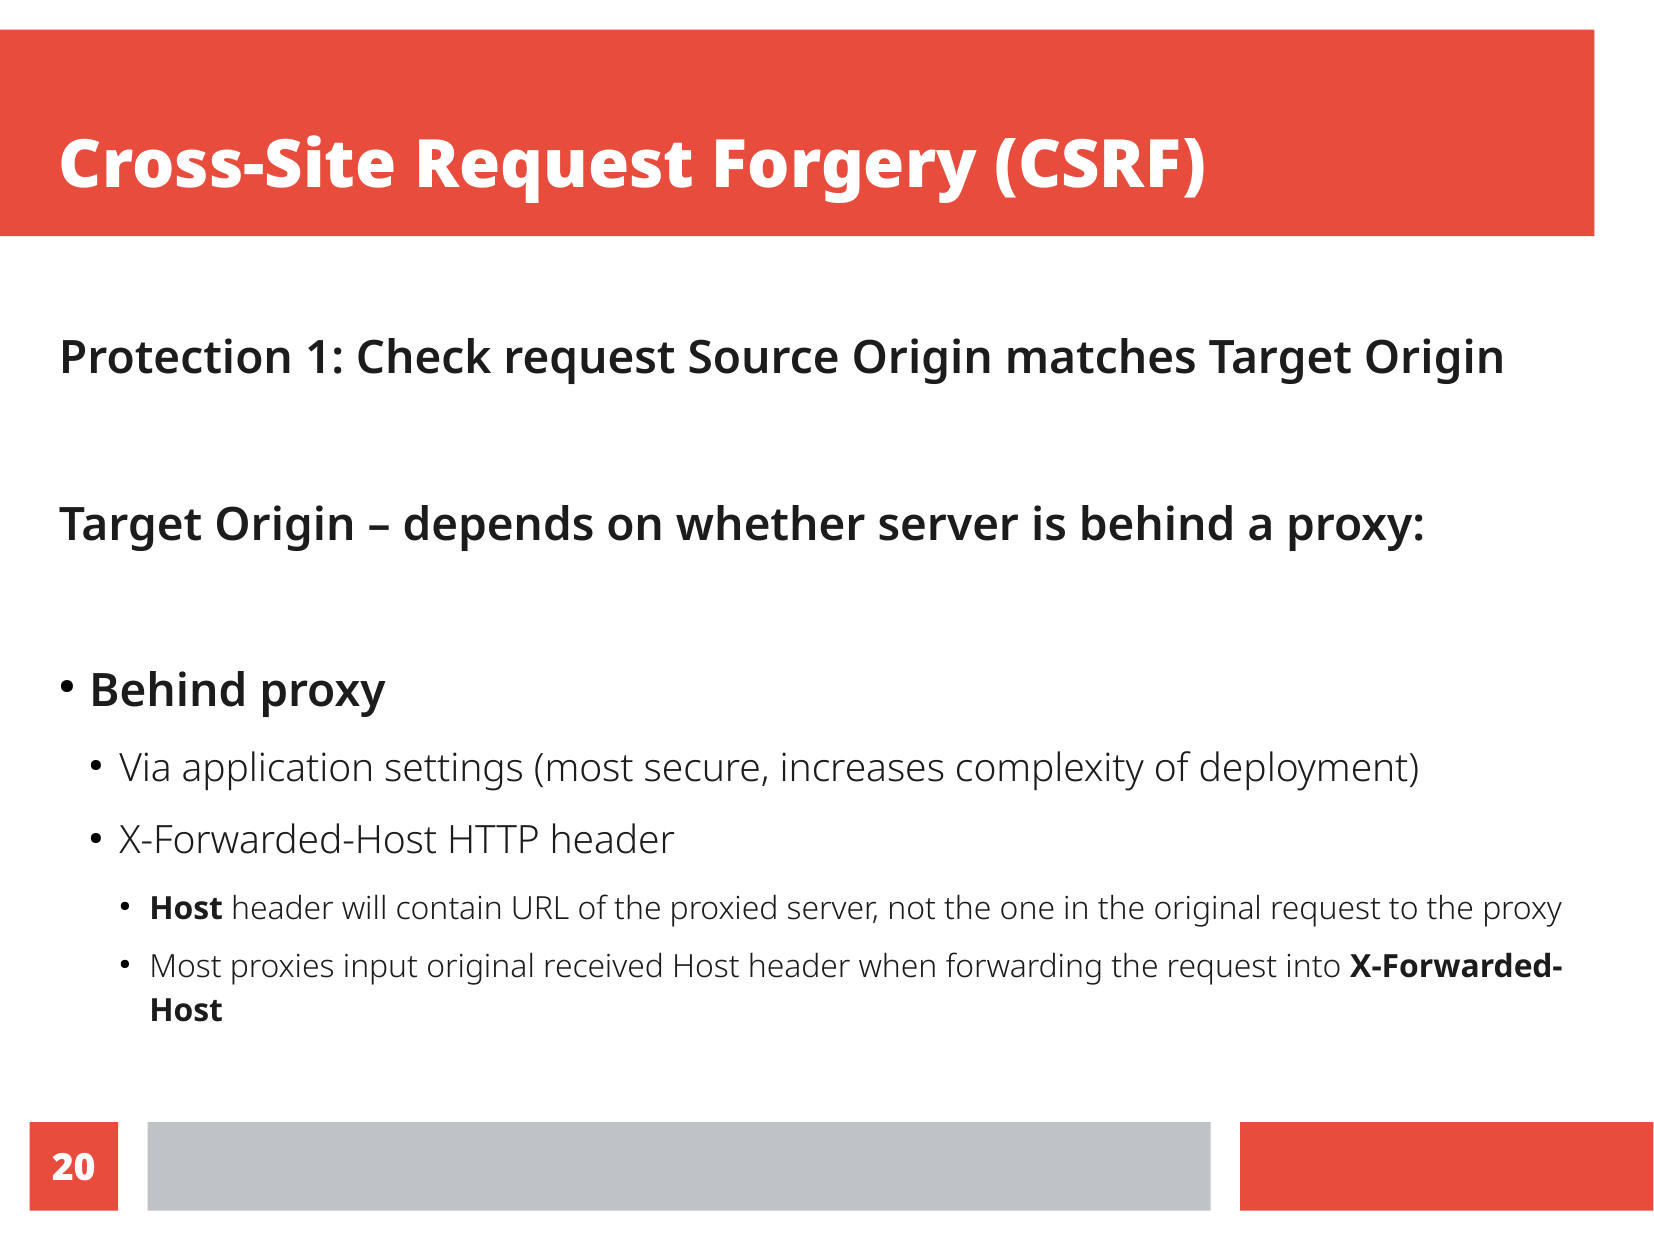

# Cross-Site Request Forgery (CSRF)
Protection 1: Check request Source Origin matches Target Origin
Target Origin – depends on whether server is behind a proxy:
Behind proxy
Via application settings (most secure, increases complexity of deployment)
X-Forwarded-Host HTTP header
Host header will contain URL of the proxied server, not the one in the original request to the proxy
Most proxies input original received Host header when forwarding the request into X-Forwarded-Host
20